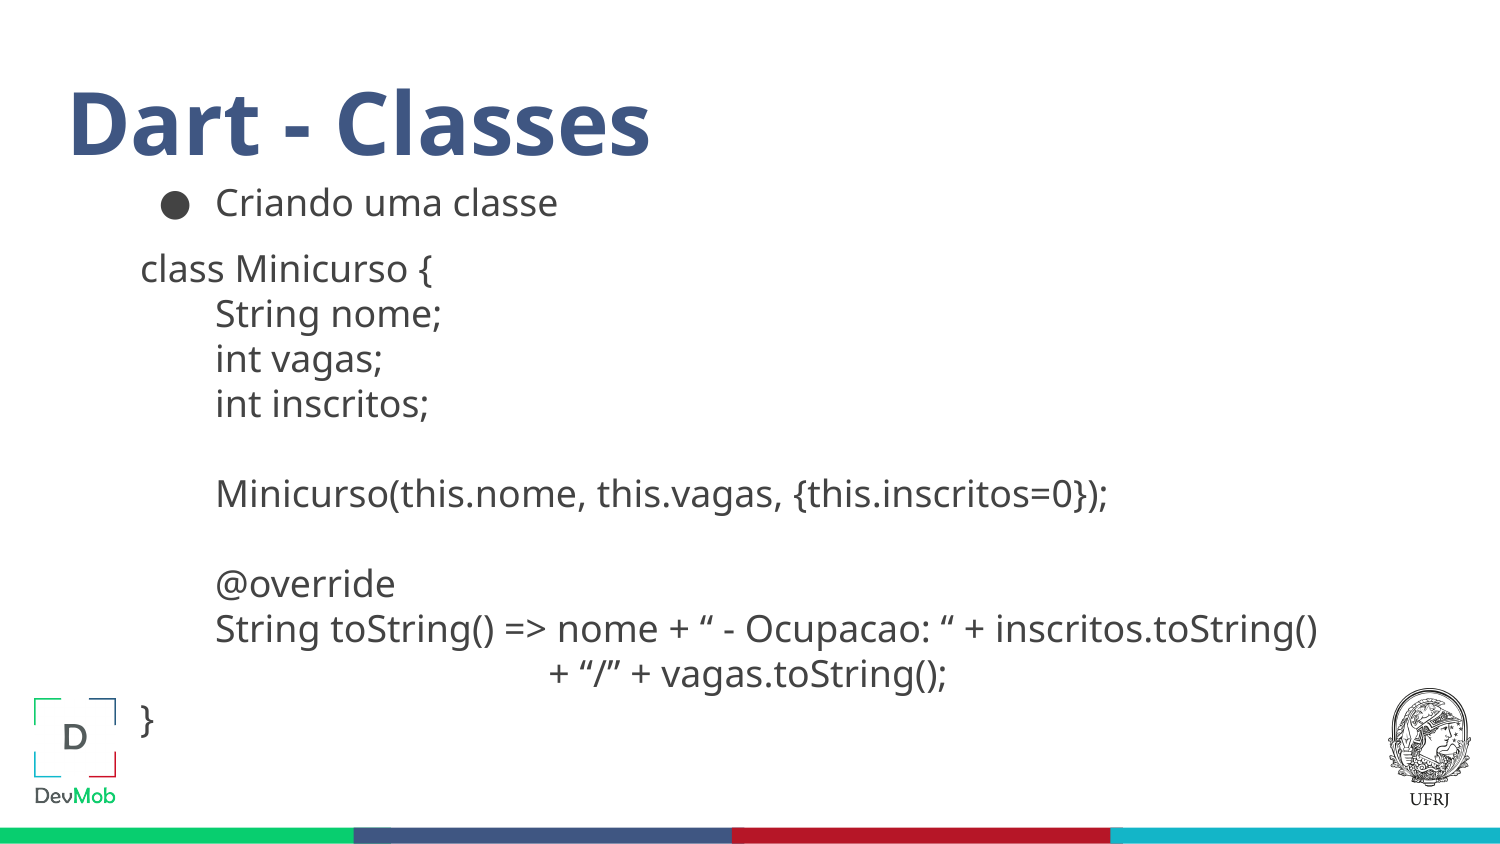

# Dart - Classes
Criando uma classe
class Minicurso {
	String nome;
	int vagas;
	int inscritos;
	Minicurso(this.nome, this.vagas, {this.inscritos=0});
	@override
	String toString() => nome + “ - Ocupacao: “ + inscritos.toString()
 + “/” + vagas.toString();
}